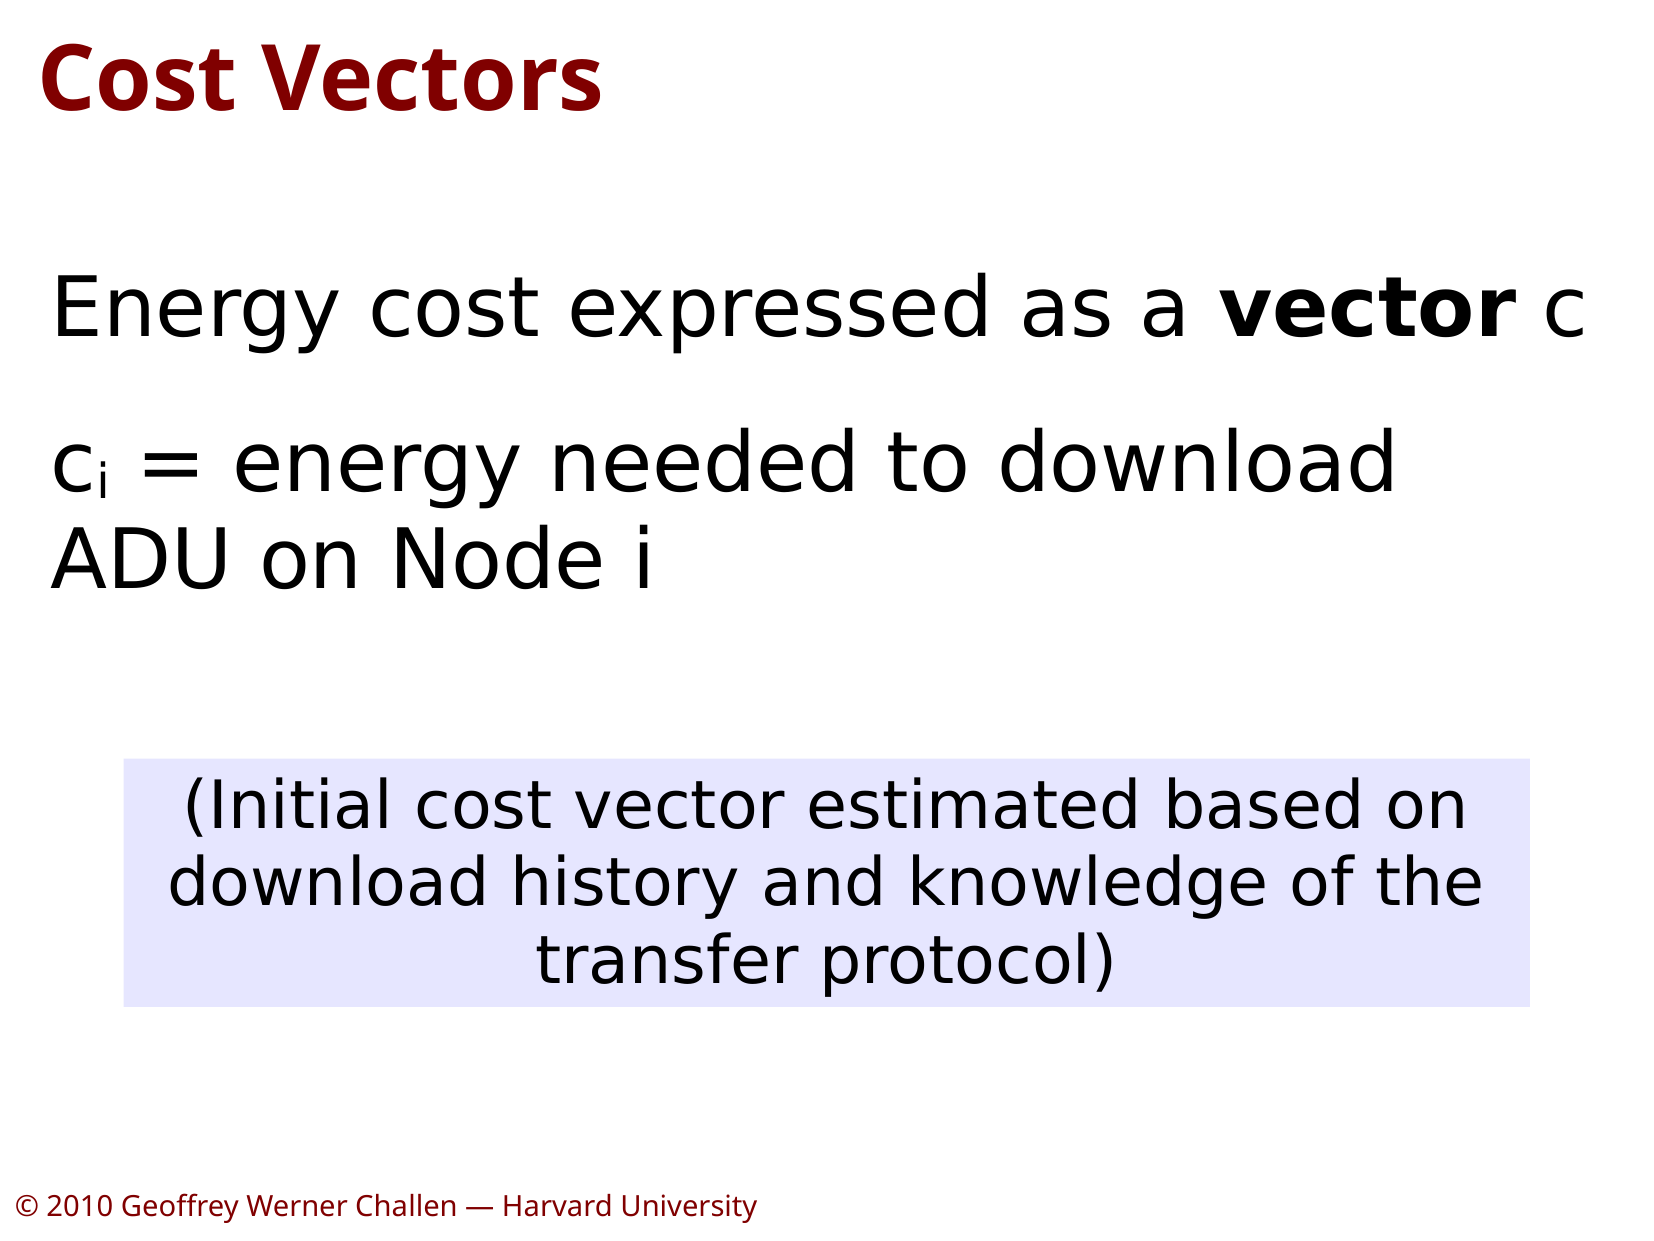

# Cost Vectors
Energy cost expressed as a vector c
ci = energy needed to download ADU on Node i
(Initial cost vector estimated based on download history and knowledge of the transfer protocol)